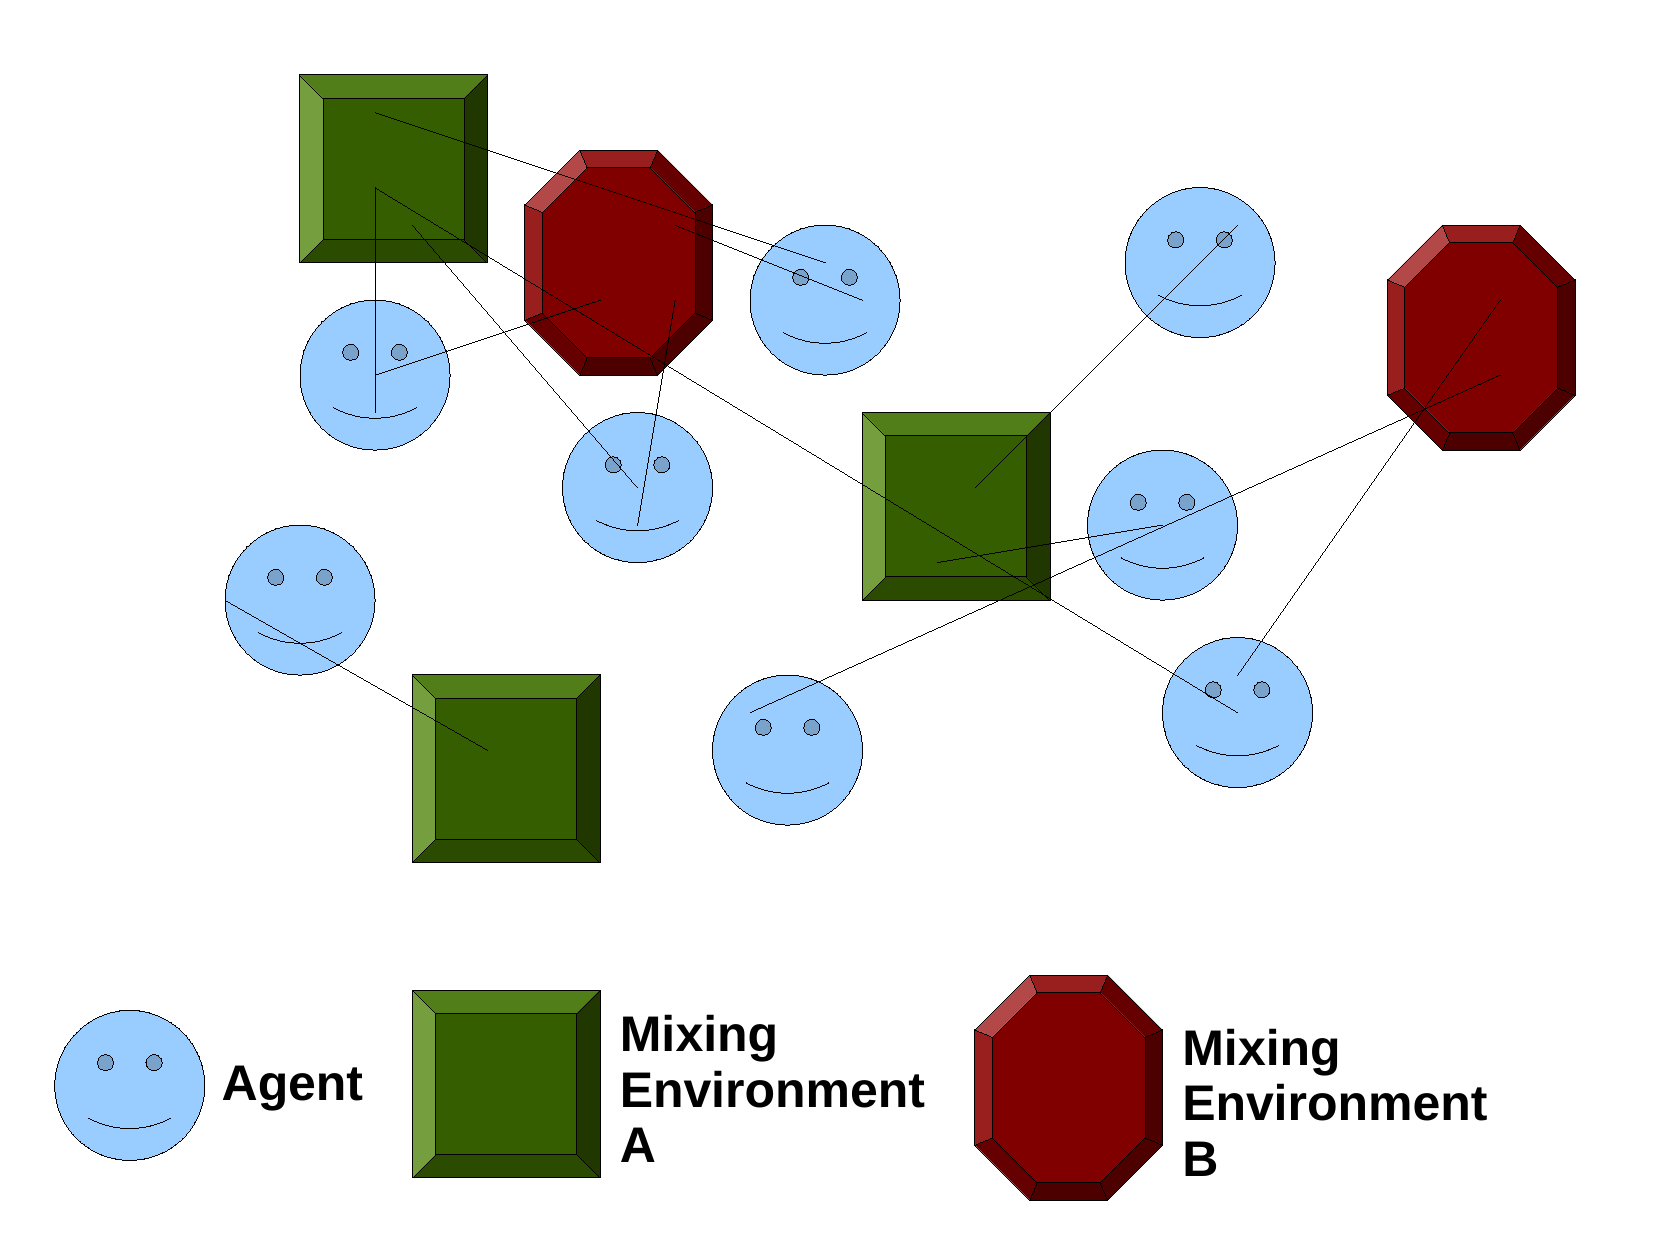

Mixing Environment A
Mixing Environment B
Agent